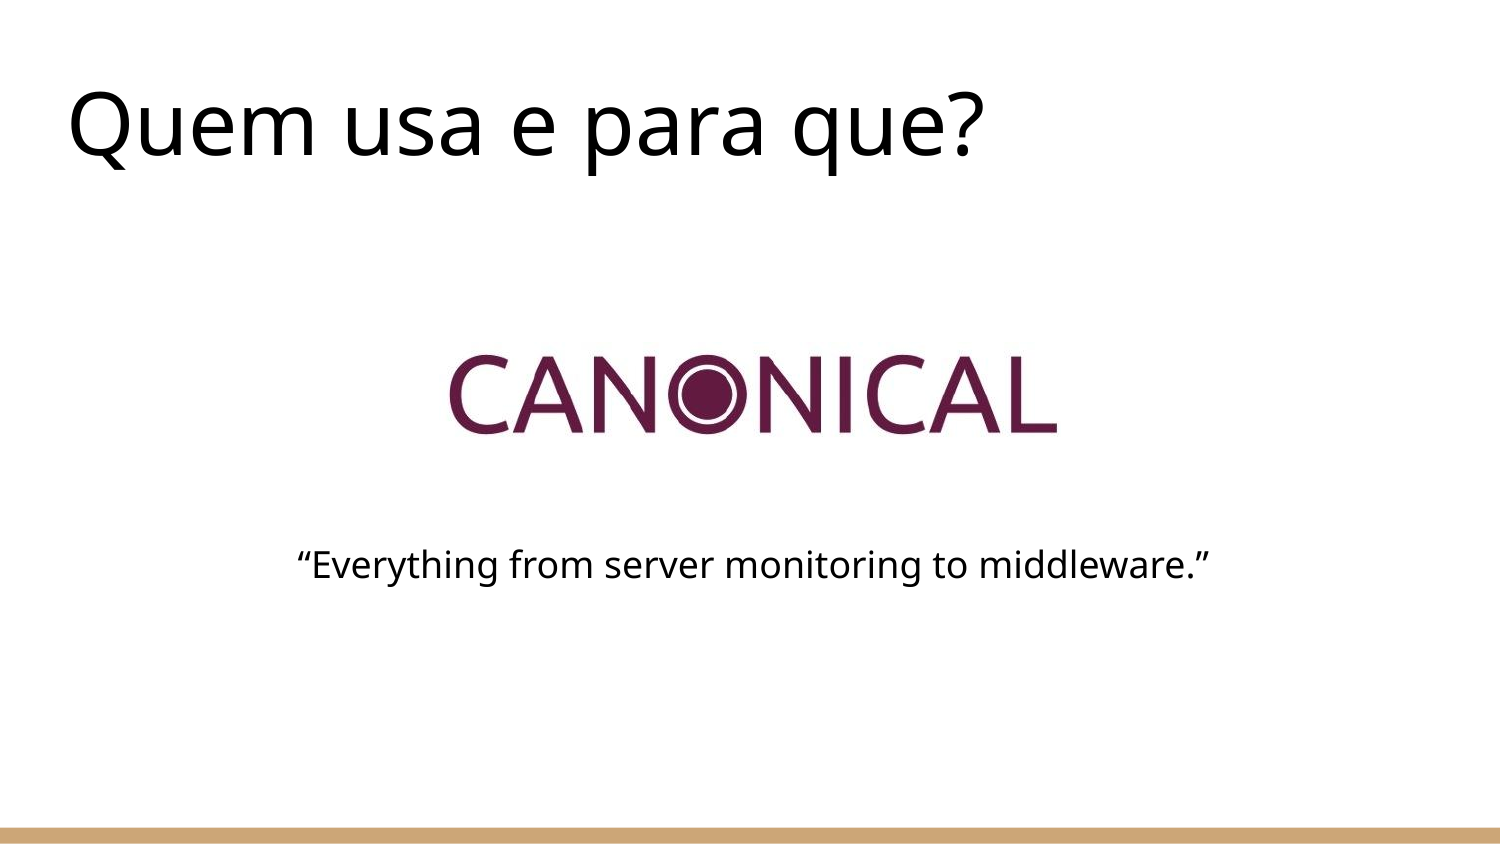

# Quem usa e para que?
“Everything from server monitoring to middleware.”